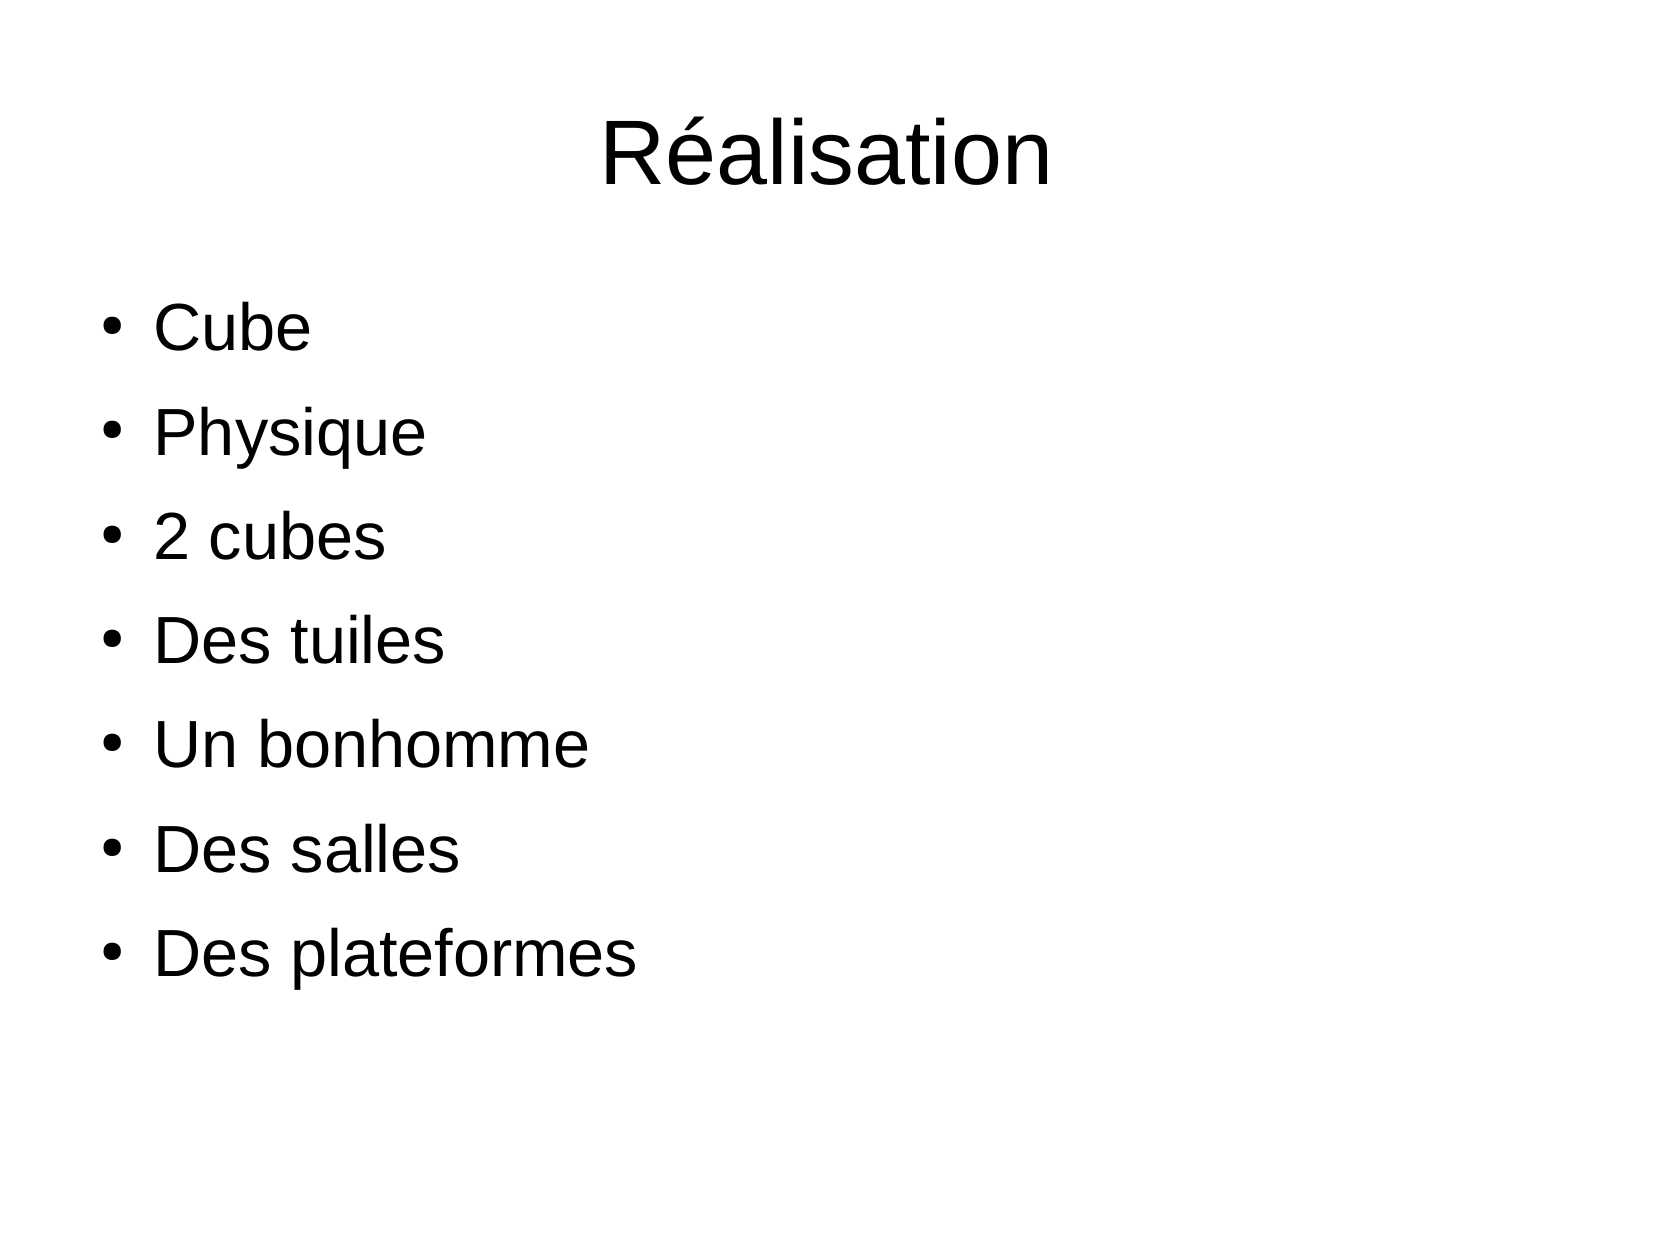

# Réalisation
Cube
Physique
2 cubes
Des tuiles
Un bonhomme
Des salles
Des plateformes